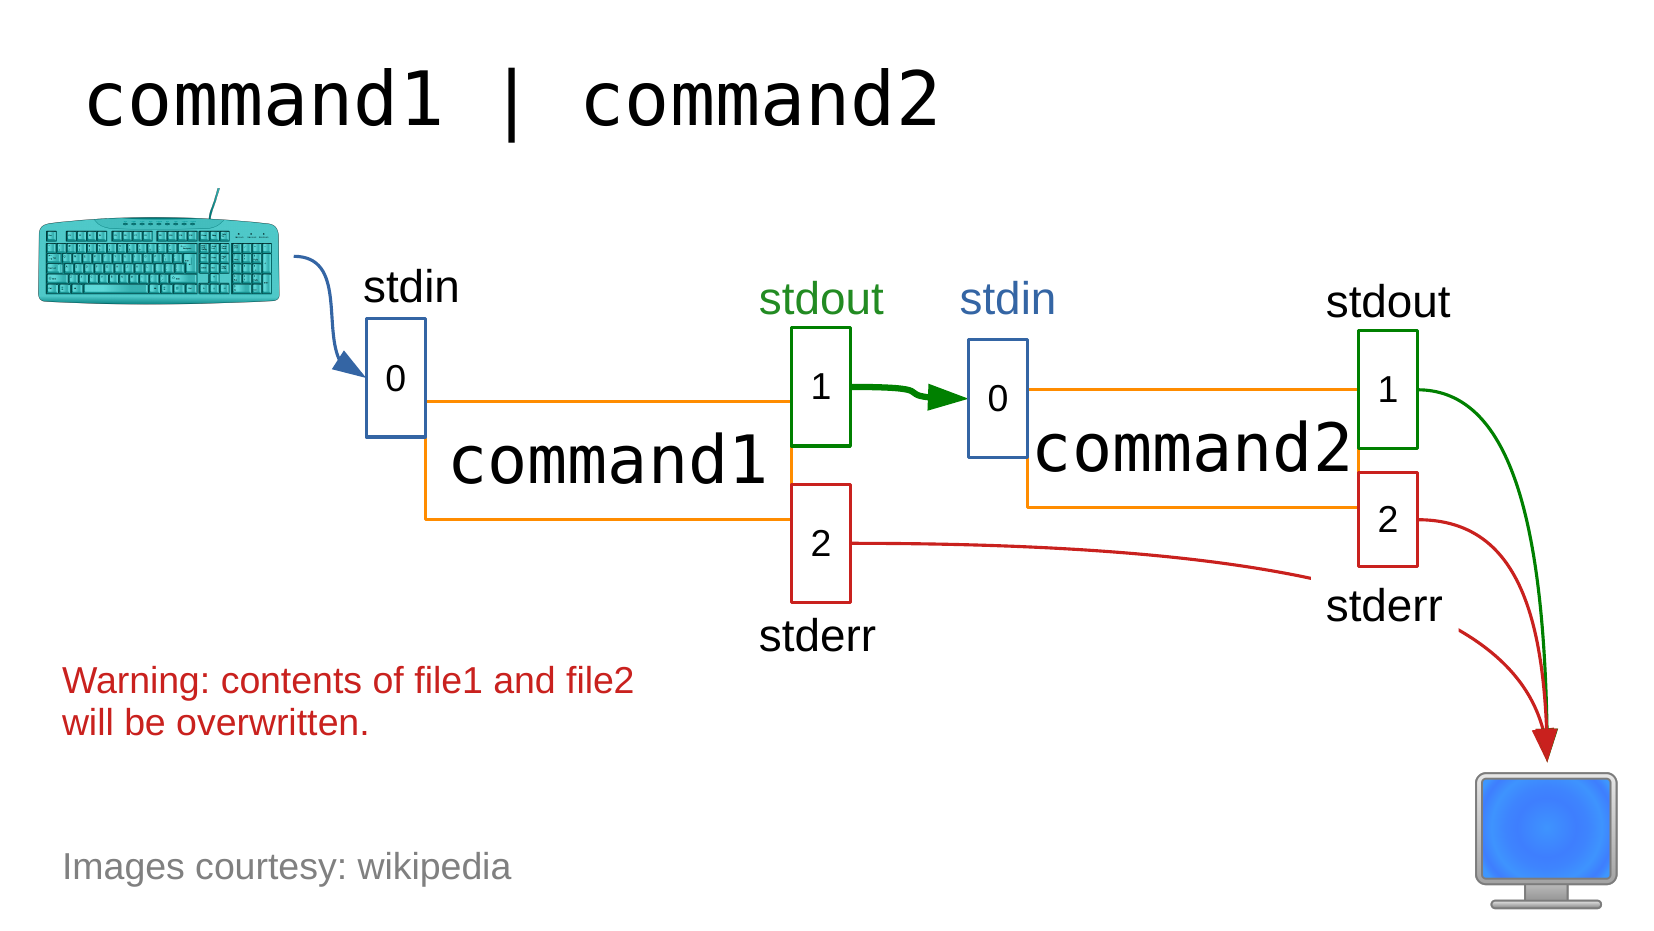

# command1 | command2
stdin
stdout
stdin
stdout
0
1
1
0
command2
command1
2
2
stderr
stderr
Warning: contents of file1 and file2
will be overwritten.
Images courtesy: wikipedia